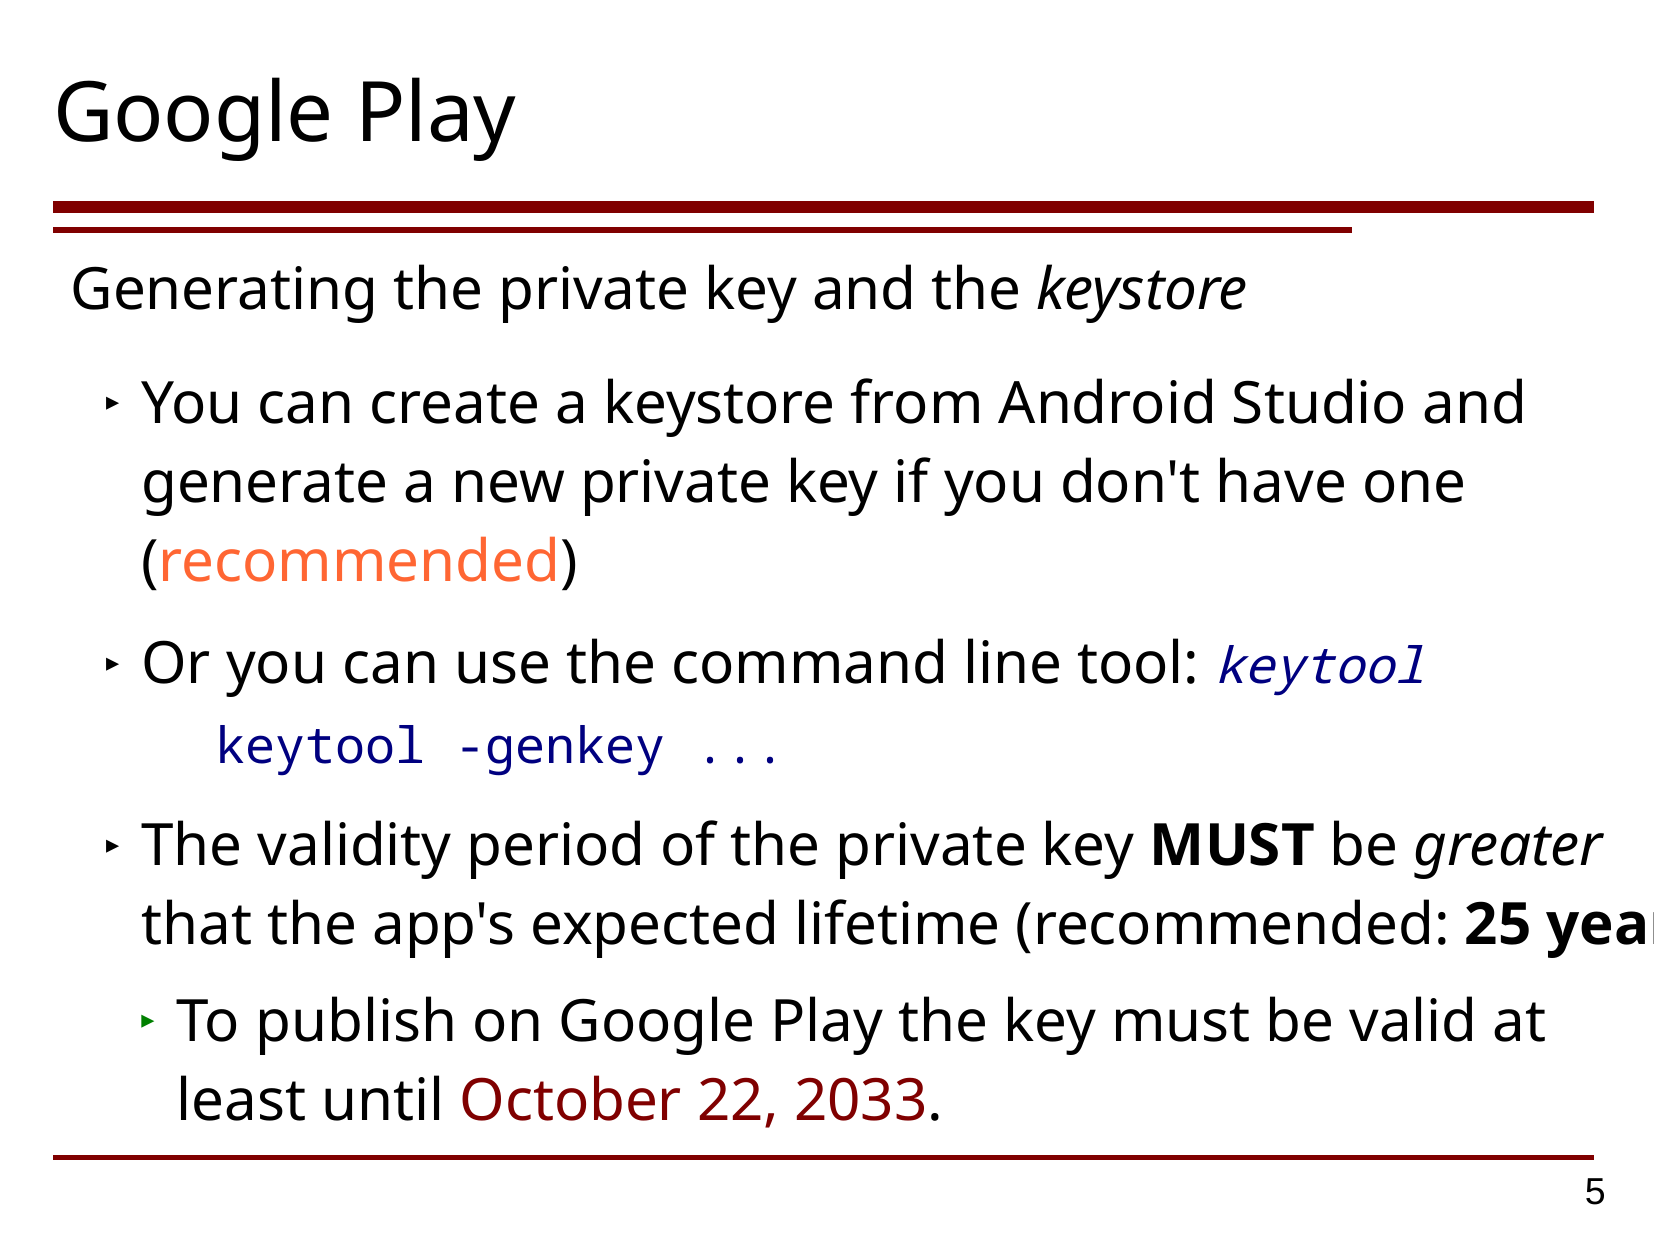

# Google Play
Generating the private key and the keystore
You can create a keystore from Android Studio and
generate a new private key if you don't have one
(recommended)
Or you can use the command line tool: keytool
	keytool -genkey ...
The validity period of the private key MUST be greater
that the app's expected lifetime (recommended: 25 years!)
To publish on Google Play the key must be valid at
least until October 22, 2033.